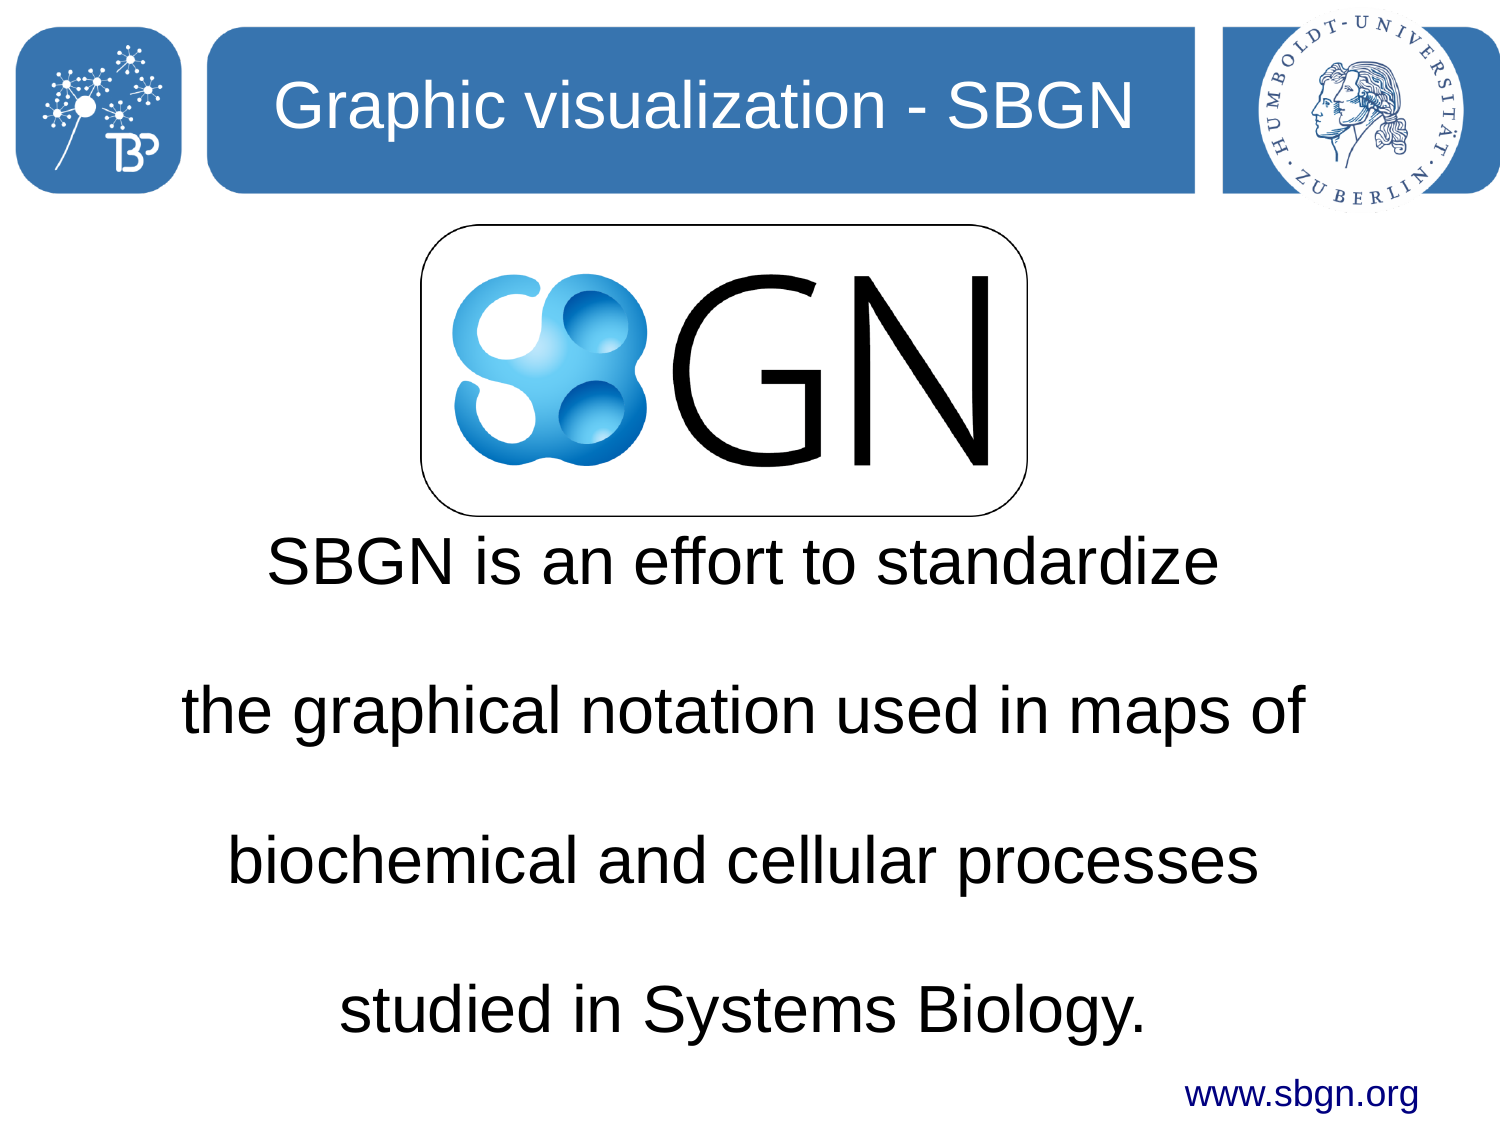

# Graphic visualization - SBGN
SBGN is an effort to standardize
the graphical notation used in maps of
biochemical and cellular processes
studied in Systems Biology.
www.sbgn.org